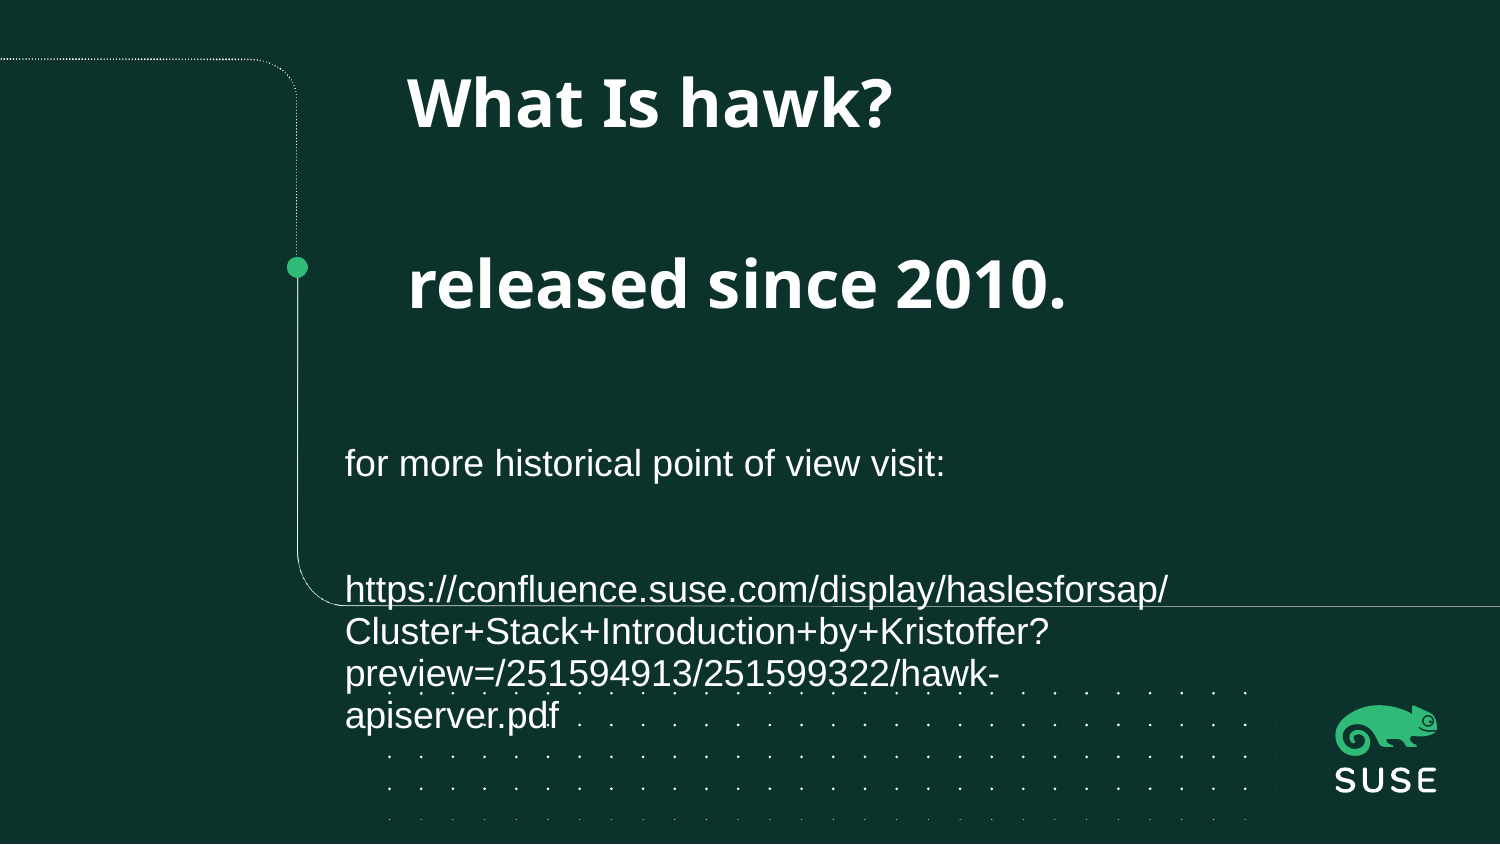

# What Is hawk? released since 2010.
for more historical point of view visit:
 https://confluence.suse.com/display/haslesforsap/Cluster+Stack+Introduction+by+Kristoffer?preview=/251594913/251599322/hawk-apiserver.pdf